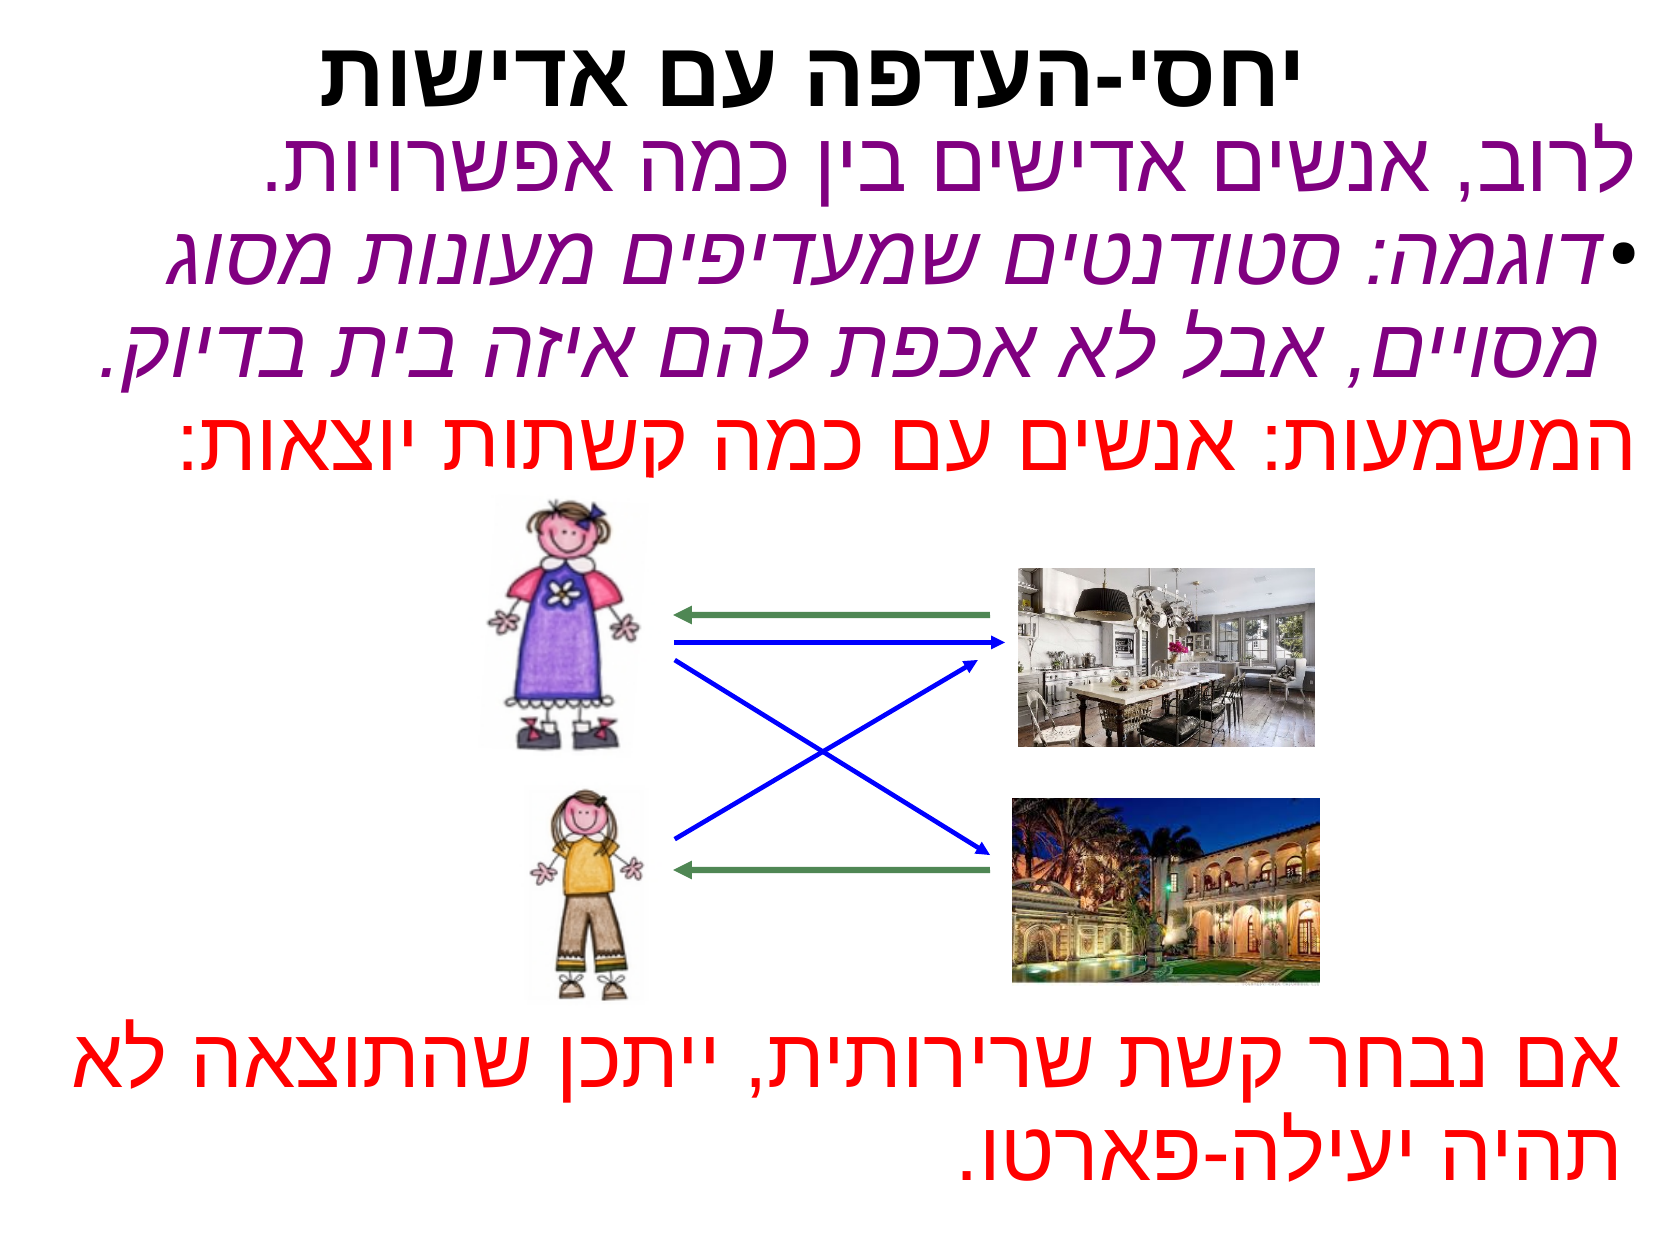

# יחסי-העדפה עם אדישות
לרוב, אנשים אדישים בין כמה אפשרויות.
דוגמה: סטודנטים שמעדיפים מעונות מסוג מסויים, אבל לא אכפת להם איזה בית בדיוק.
המשמעות: אנשים עם כמה קשתות יוצאות:
אם נבחר קשת שרירותית, ייתכן שהתוצאה לא תהיה יעילה-פארטו.